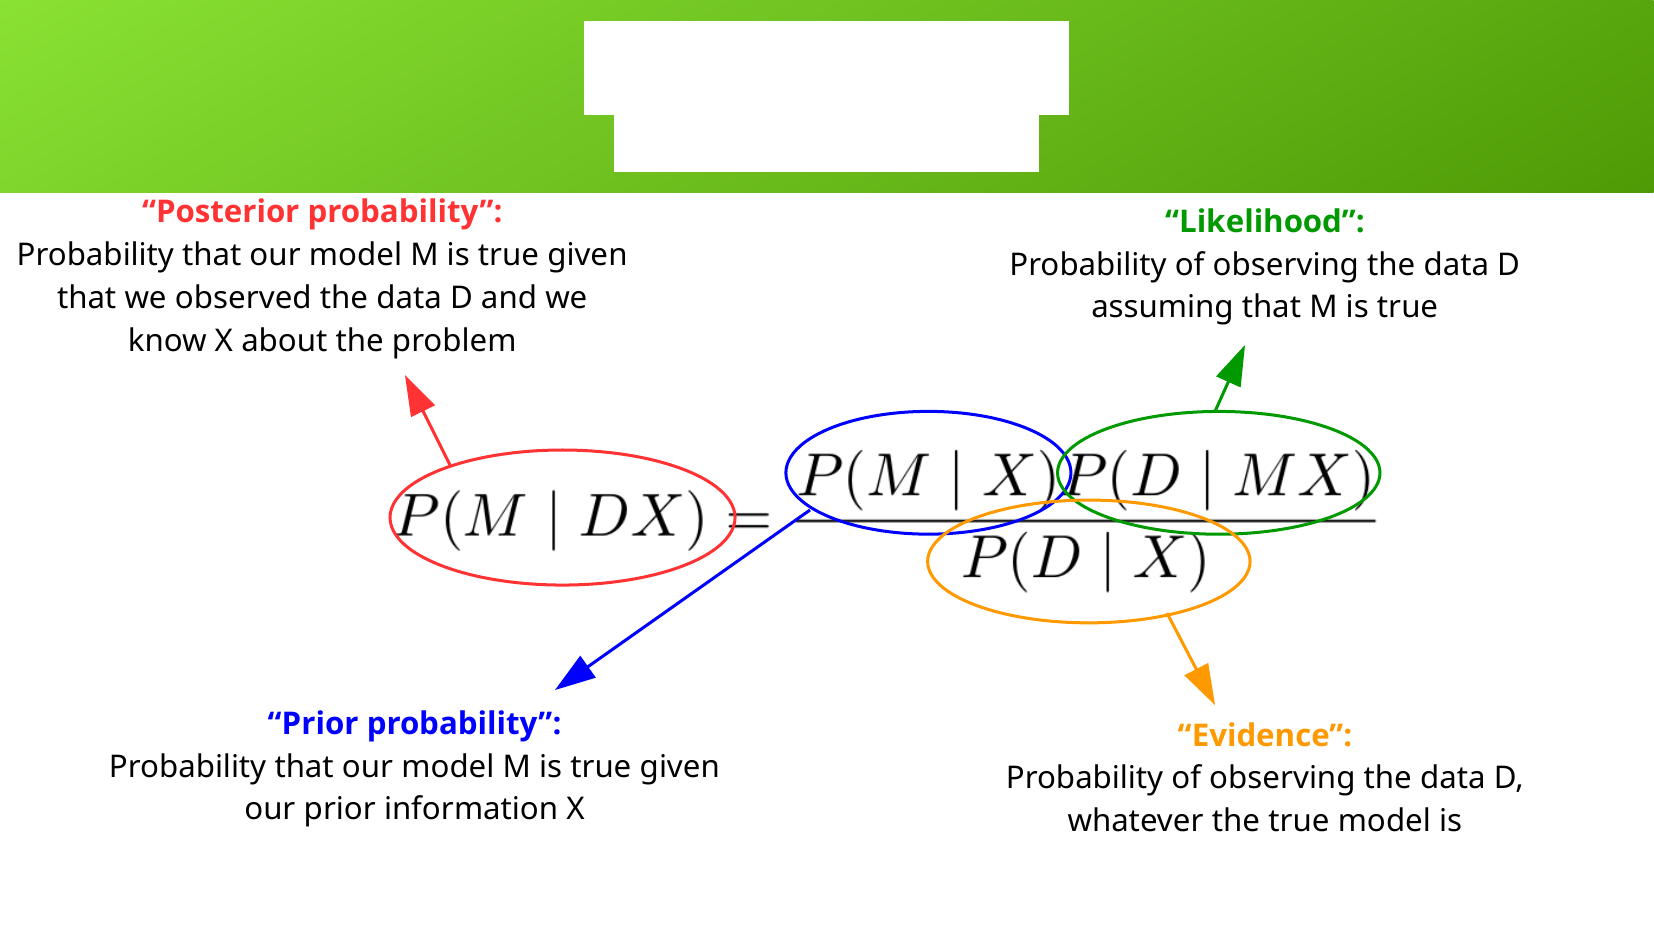

# Bayes theorem for logical statements
“Posterior probability”:
Probability that our model M is true given that we observed the data D and we know X about the problem
“Likelihood”:
Probability of observing the data D assuming that M is true
“Prior probability”:
Probability that our model M is true given our prior information X
“Evidence”:
Probability of observing the data D, whatever the true model is